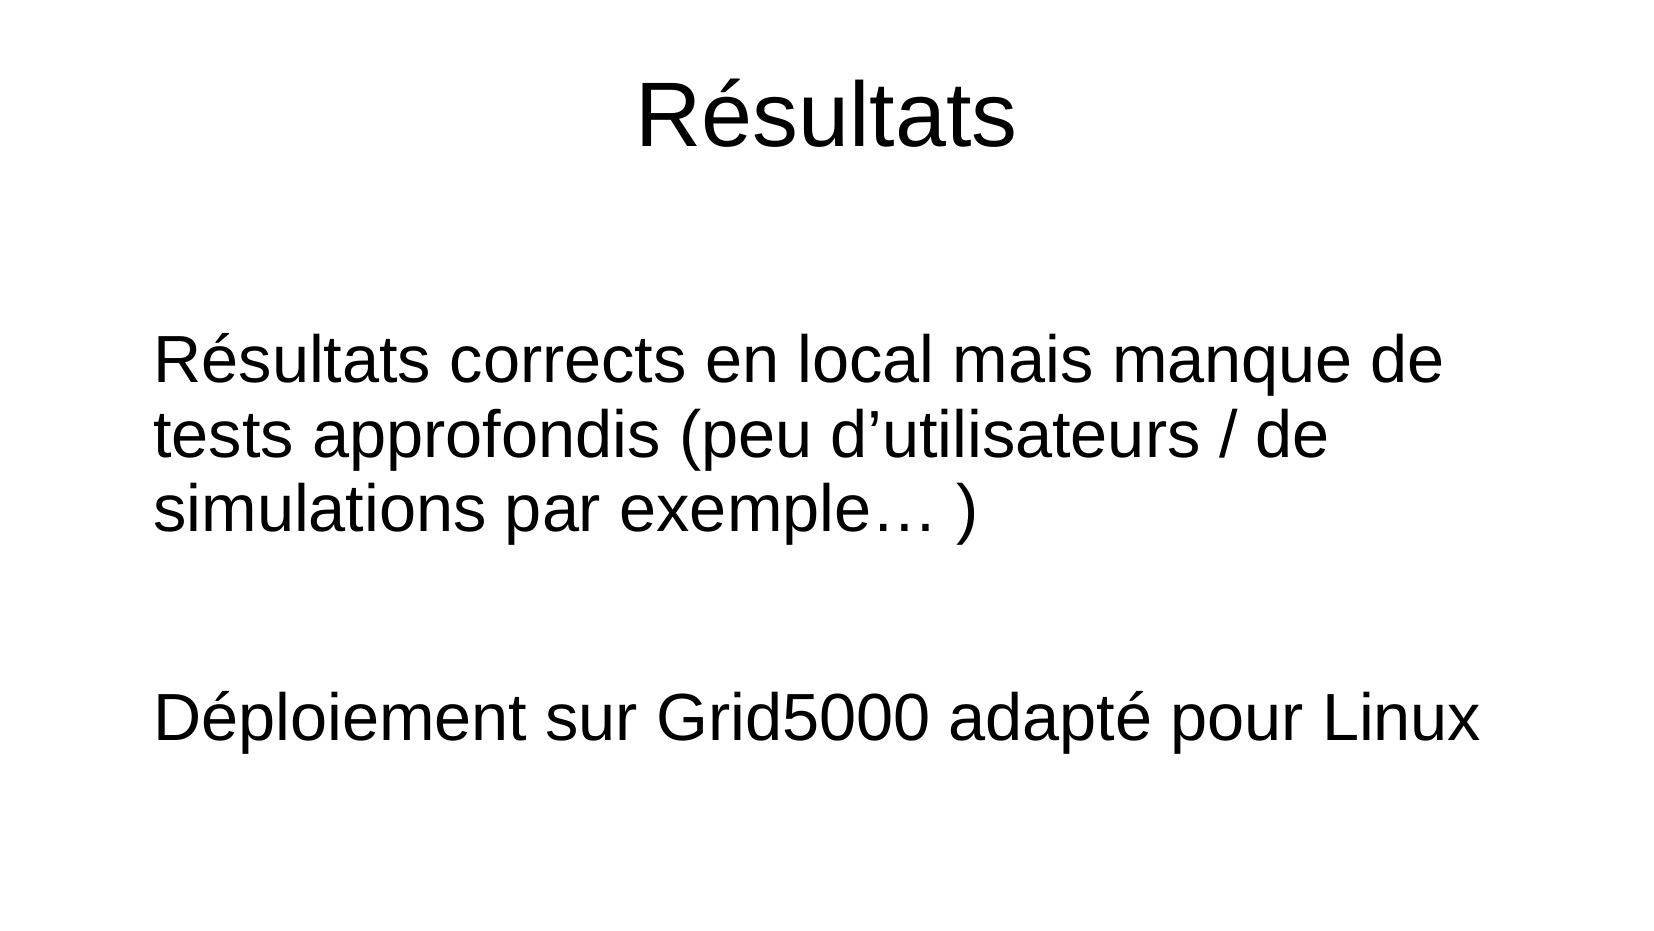

# Résultats
Résultats corrects en local mais manque de tests approfondis (peu d’utilisateurs / de simulations par exemple… )
Déploiement sur Grid5000 adapté pour Linux